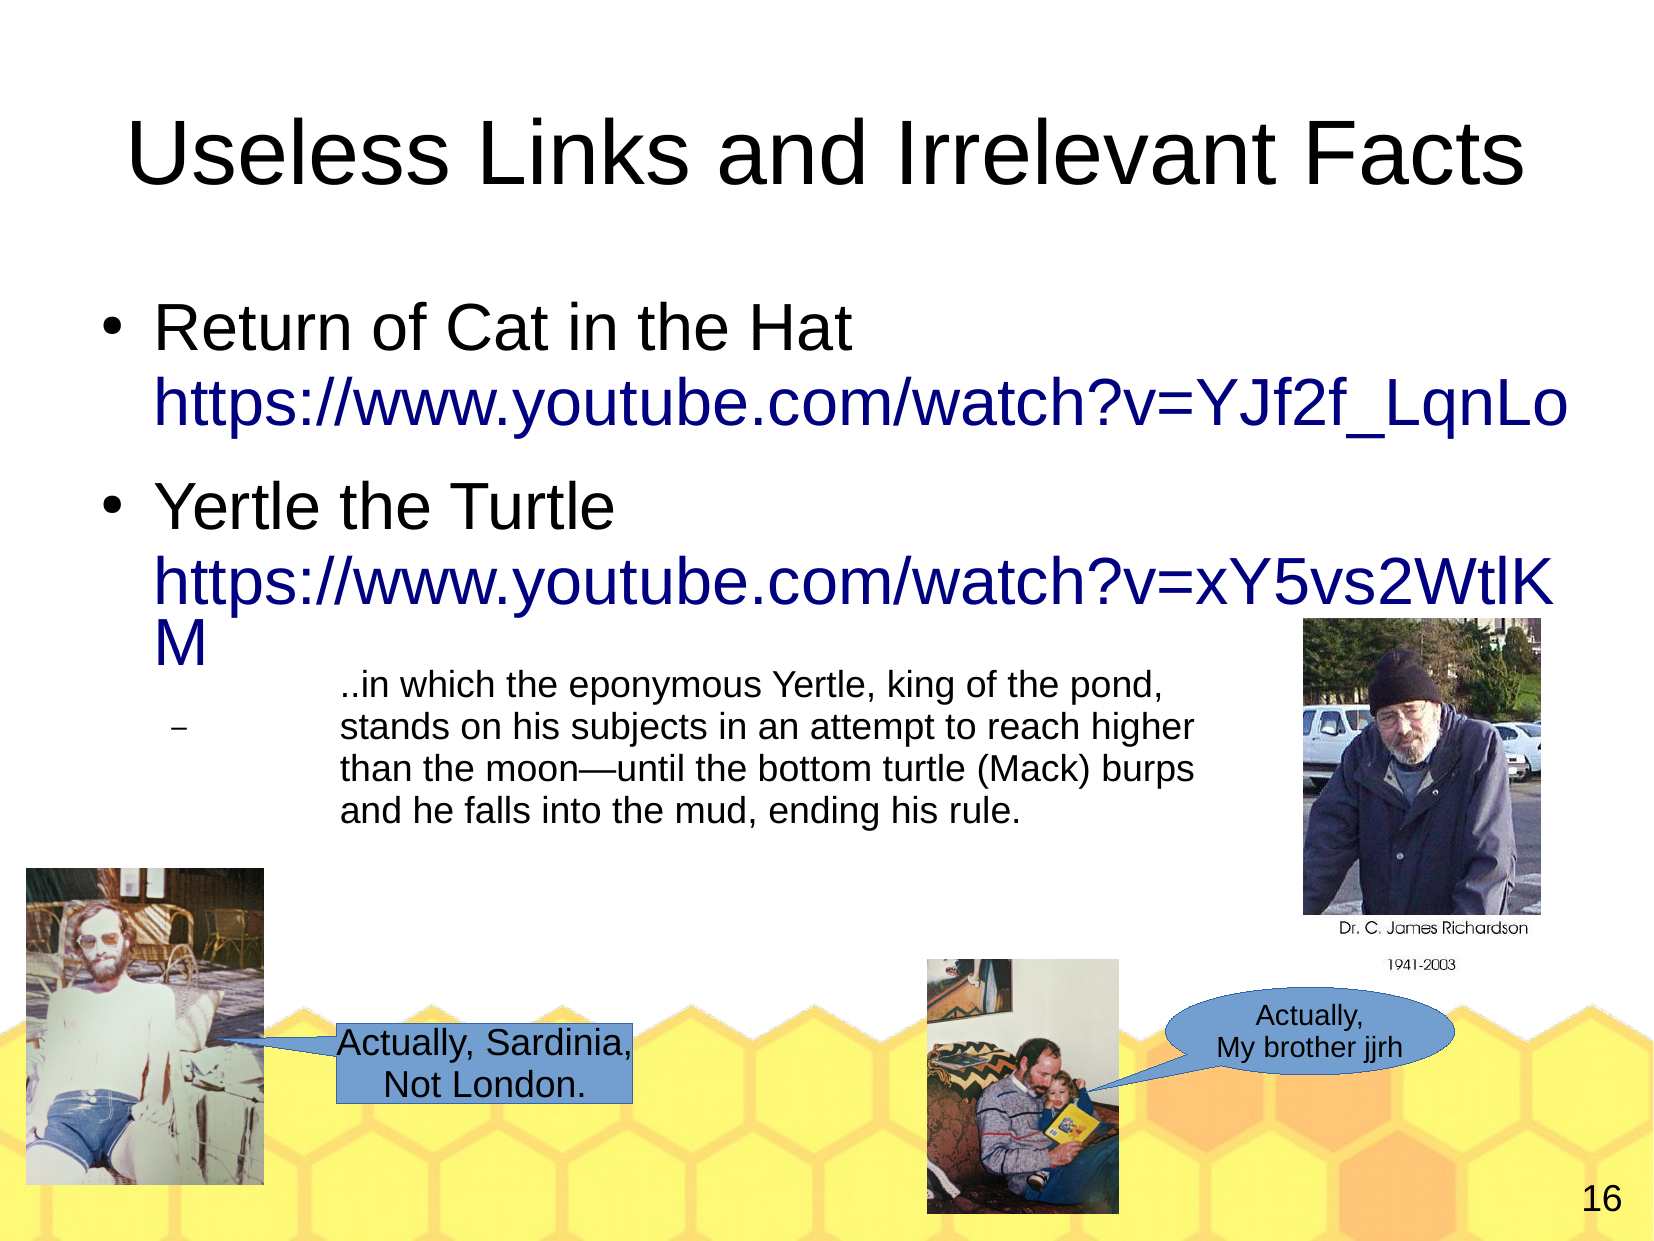

# Useless Links and Irrelevant Facts
Return of Cat in the Hat https://www.youtube.com/watch?v=YJf2f_LqnLo
Yertle the Turtle https://www.youtube.com/watch?v=xY5vs2WtlKM
..in which the eponymous Yertle, king of the pond, stands on his subjects in an attempt to reach higher than the moon—until the bottom turtle (Mack) burps and he falls into the mud, ending his rule.
Actually,
My brother jjrh
Actually, Sardinia,
Not London.